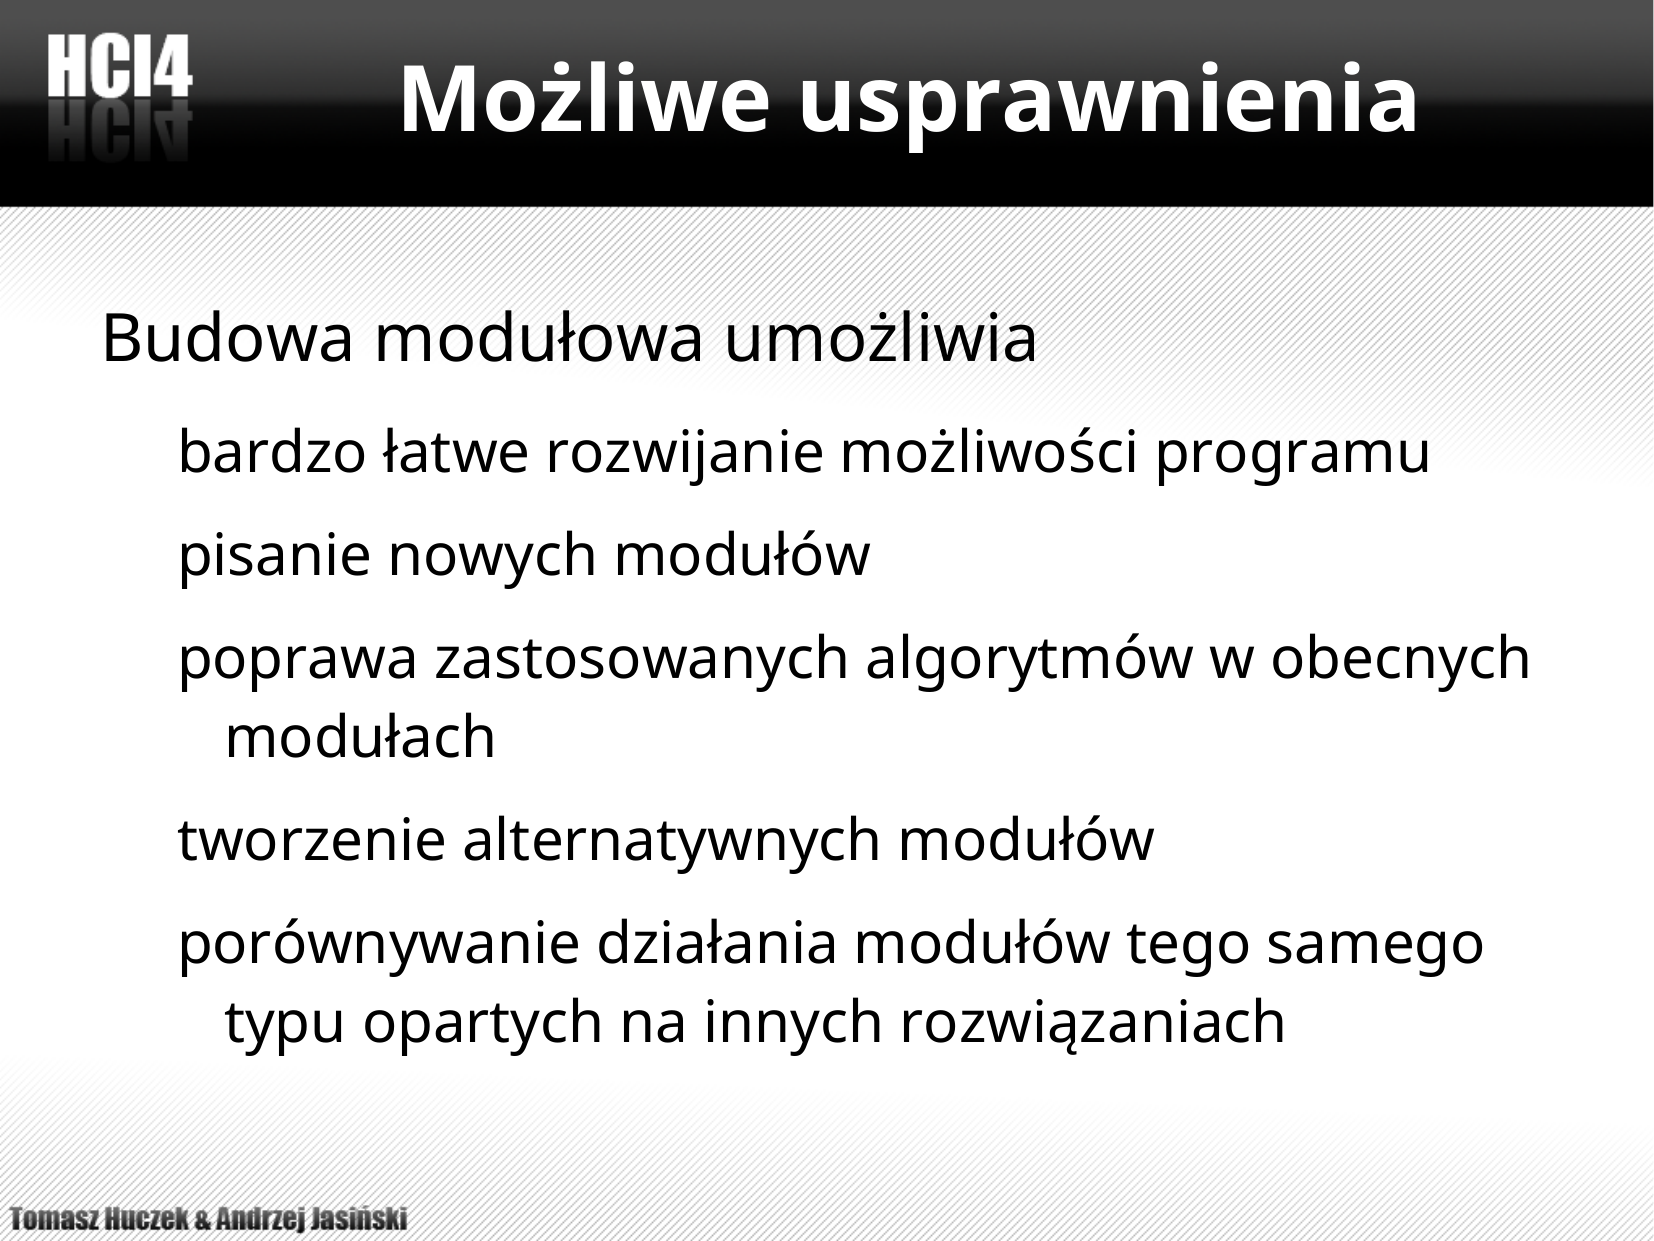

# Możliwe usprawnienia
Budowa modułowa umożliwia
bardzo łatwe rozwijanie możliwości programu
pisanie nowych modułów
poprawa zastosowanych algorytmów w obecnych modułach
tworzenie alternatywnych modułów
porównywanie działania modułów tego samego typu opartych na innych rozwiązaniach